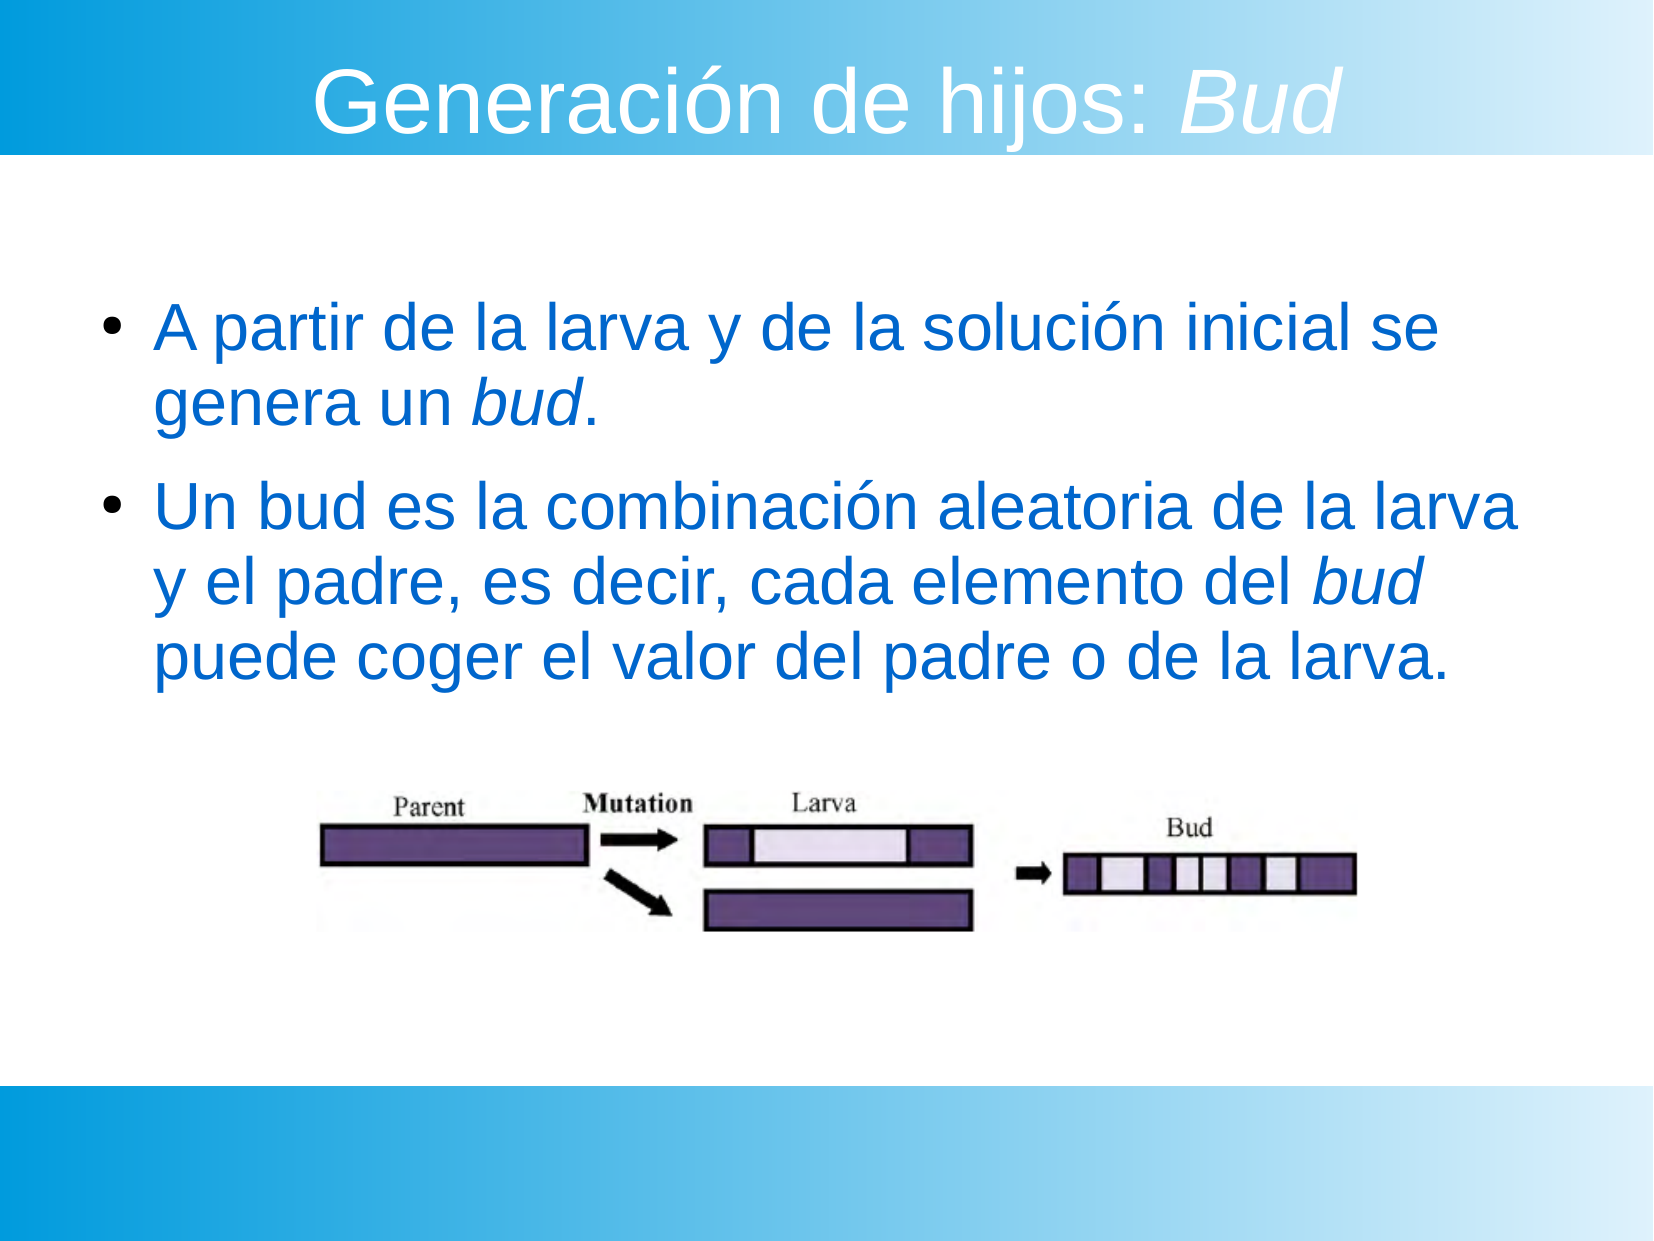

# Generación de hijos: Bud
A partir de la larva y de la solución inicial se genera un bud.
Un bud es la combinación aleatoria de la larva y el padre, es decir, cada elemento del bud puede coger el valor del padre o de la larva.